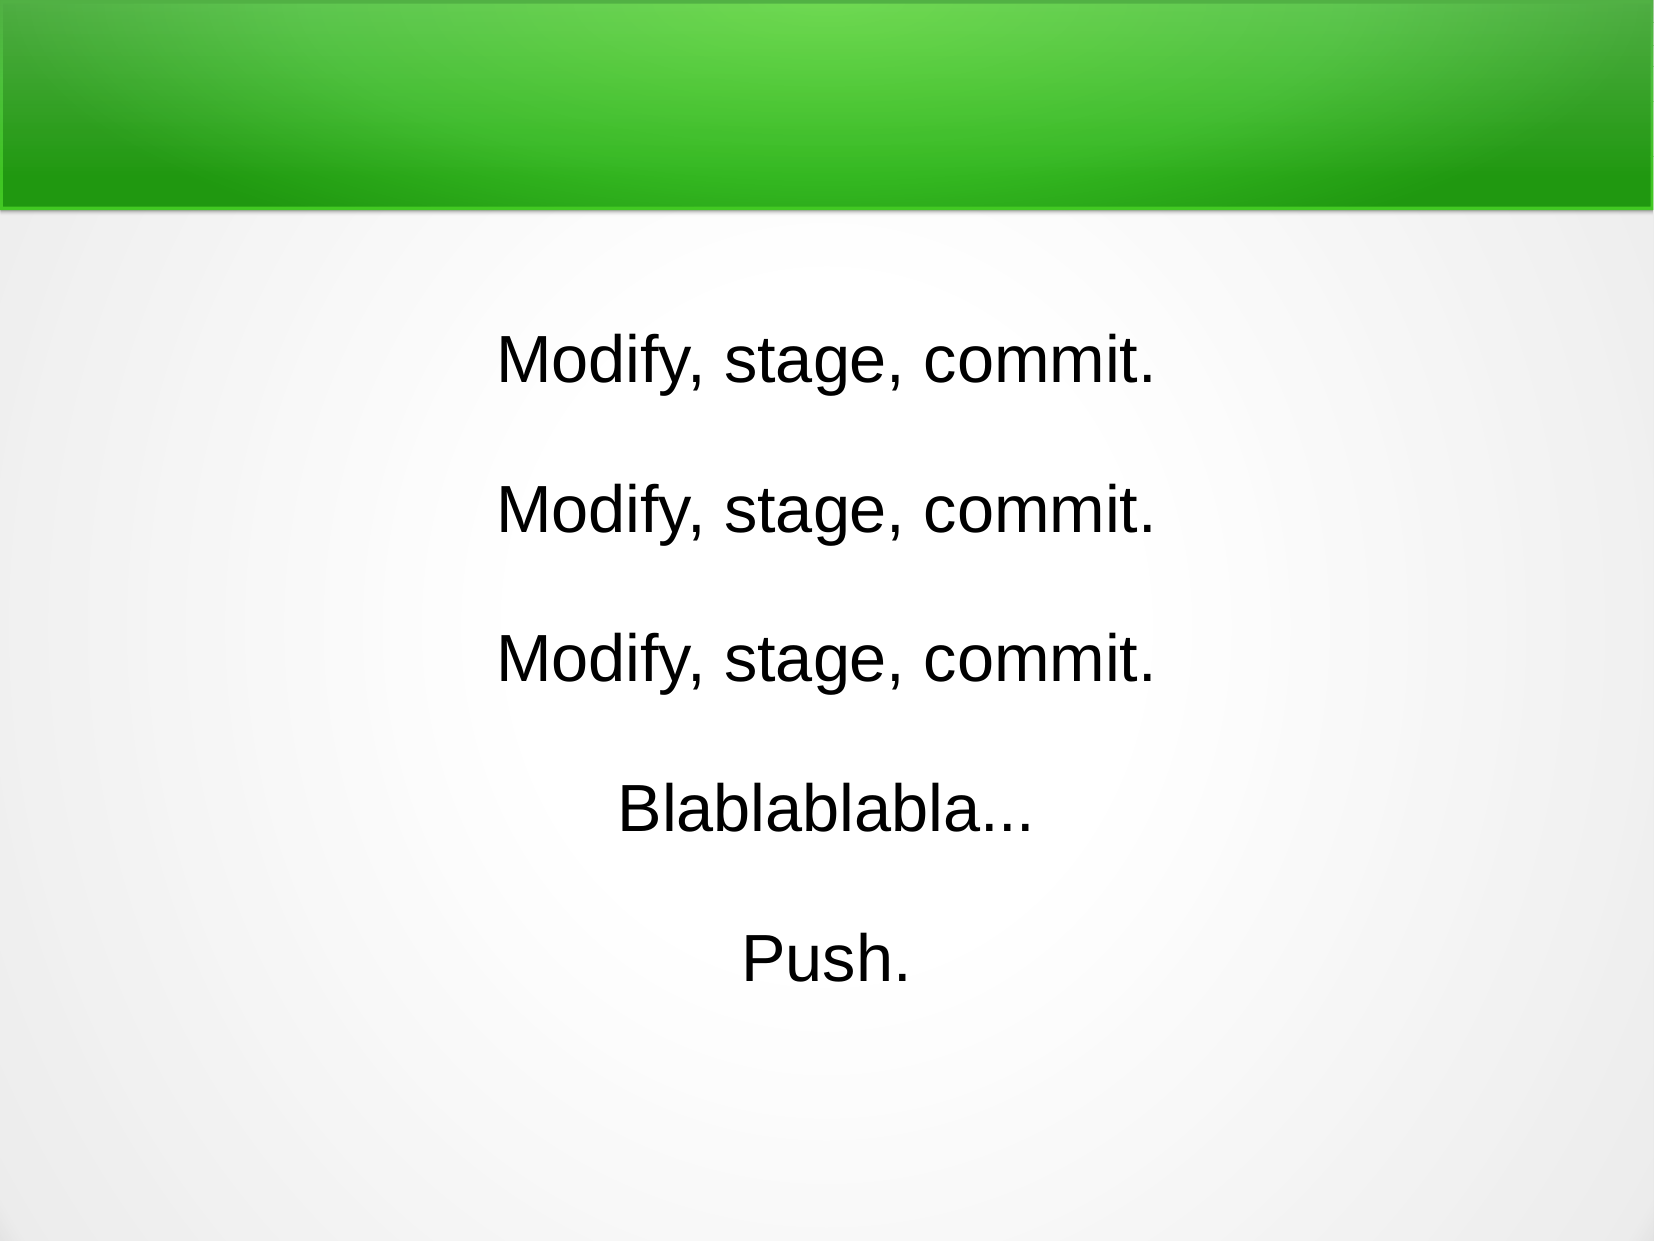

# Modify, stage, commit.
Modify, stage, commit.
Modify, stage, commit.
Blablablabla...
Push.